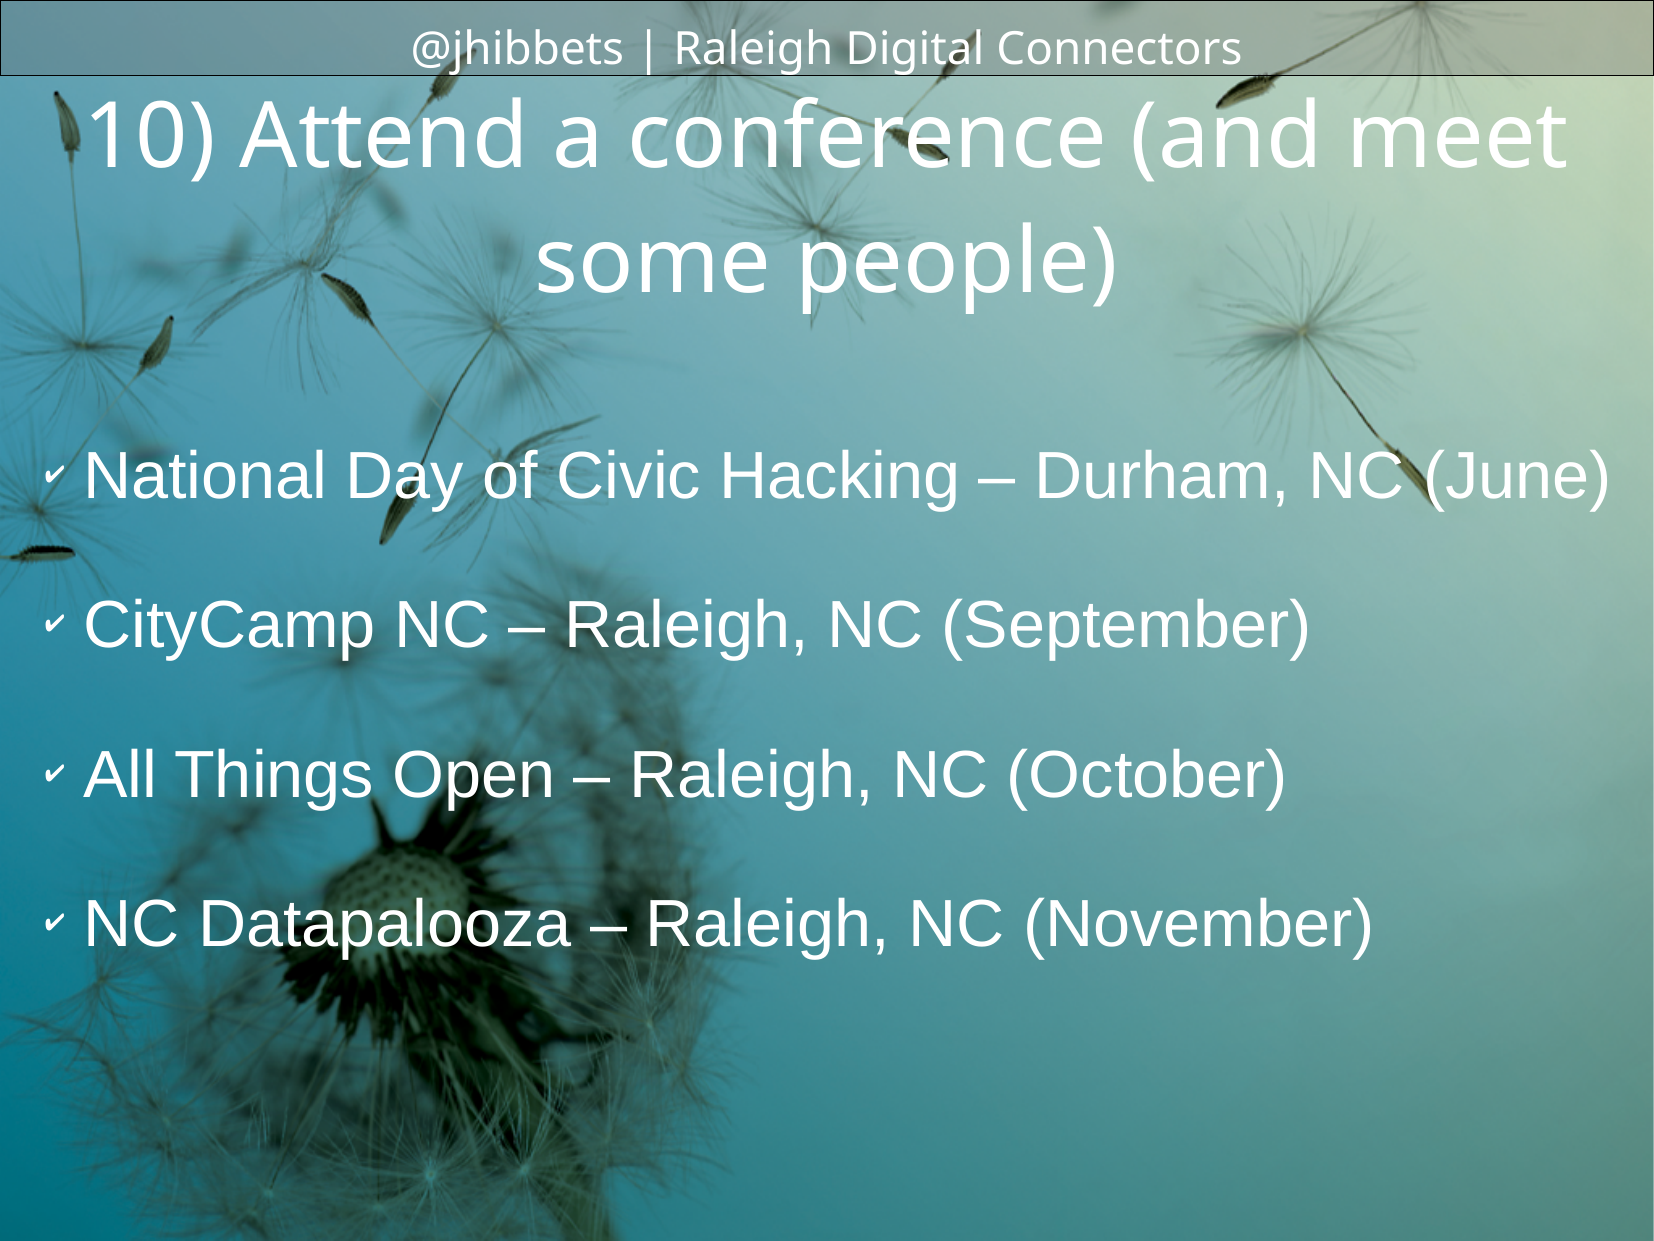

# 10) Attend a conference (and meet some people)
 National Day of Civic Hacking – Durham, NC (June)
 CityCamp NC – Raleigh, NC (September)
 All Things Open – Raleigh, NC (October)
 NC Datapalooza – Raleigh, NC (November)